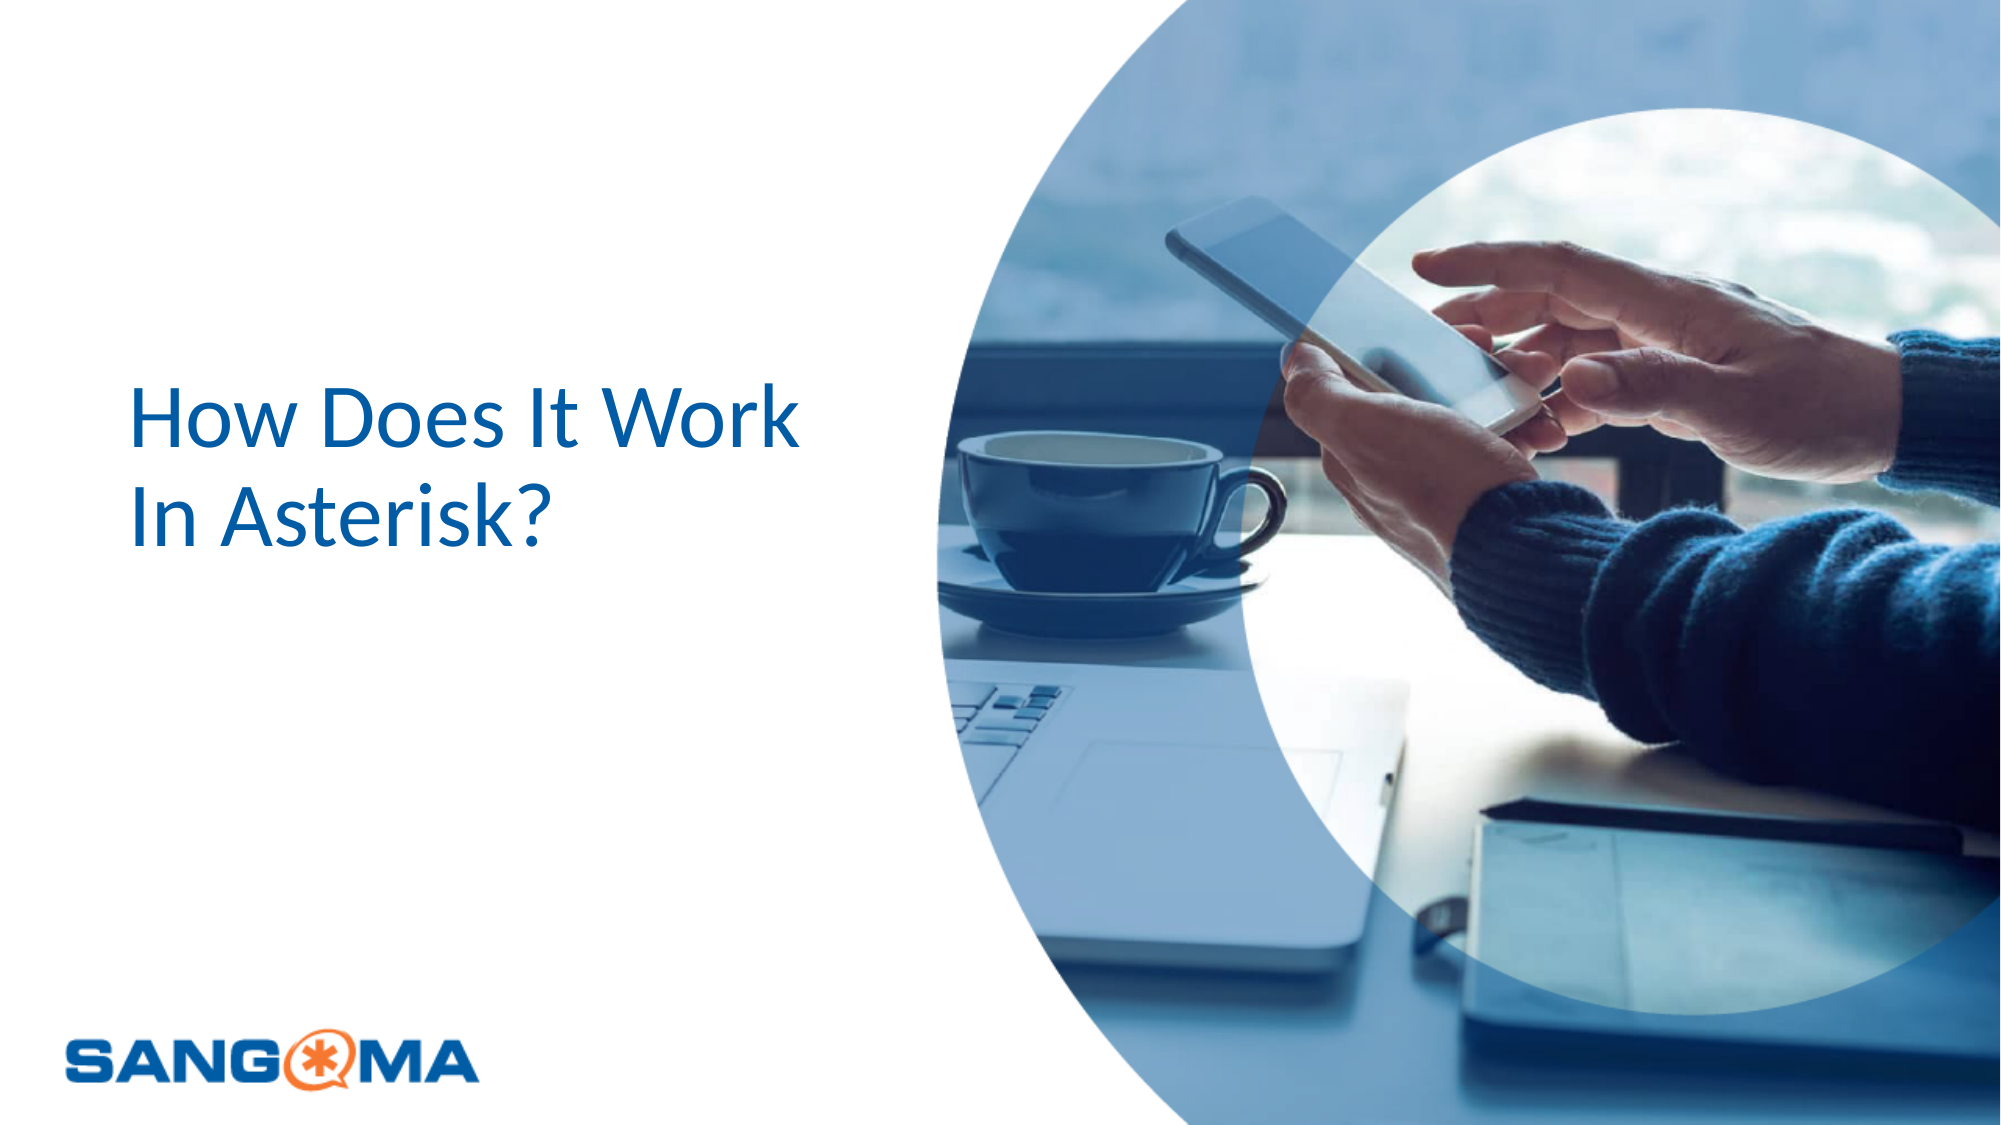

# How Does It Work In Asterisk?